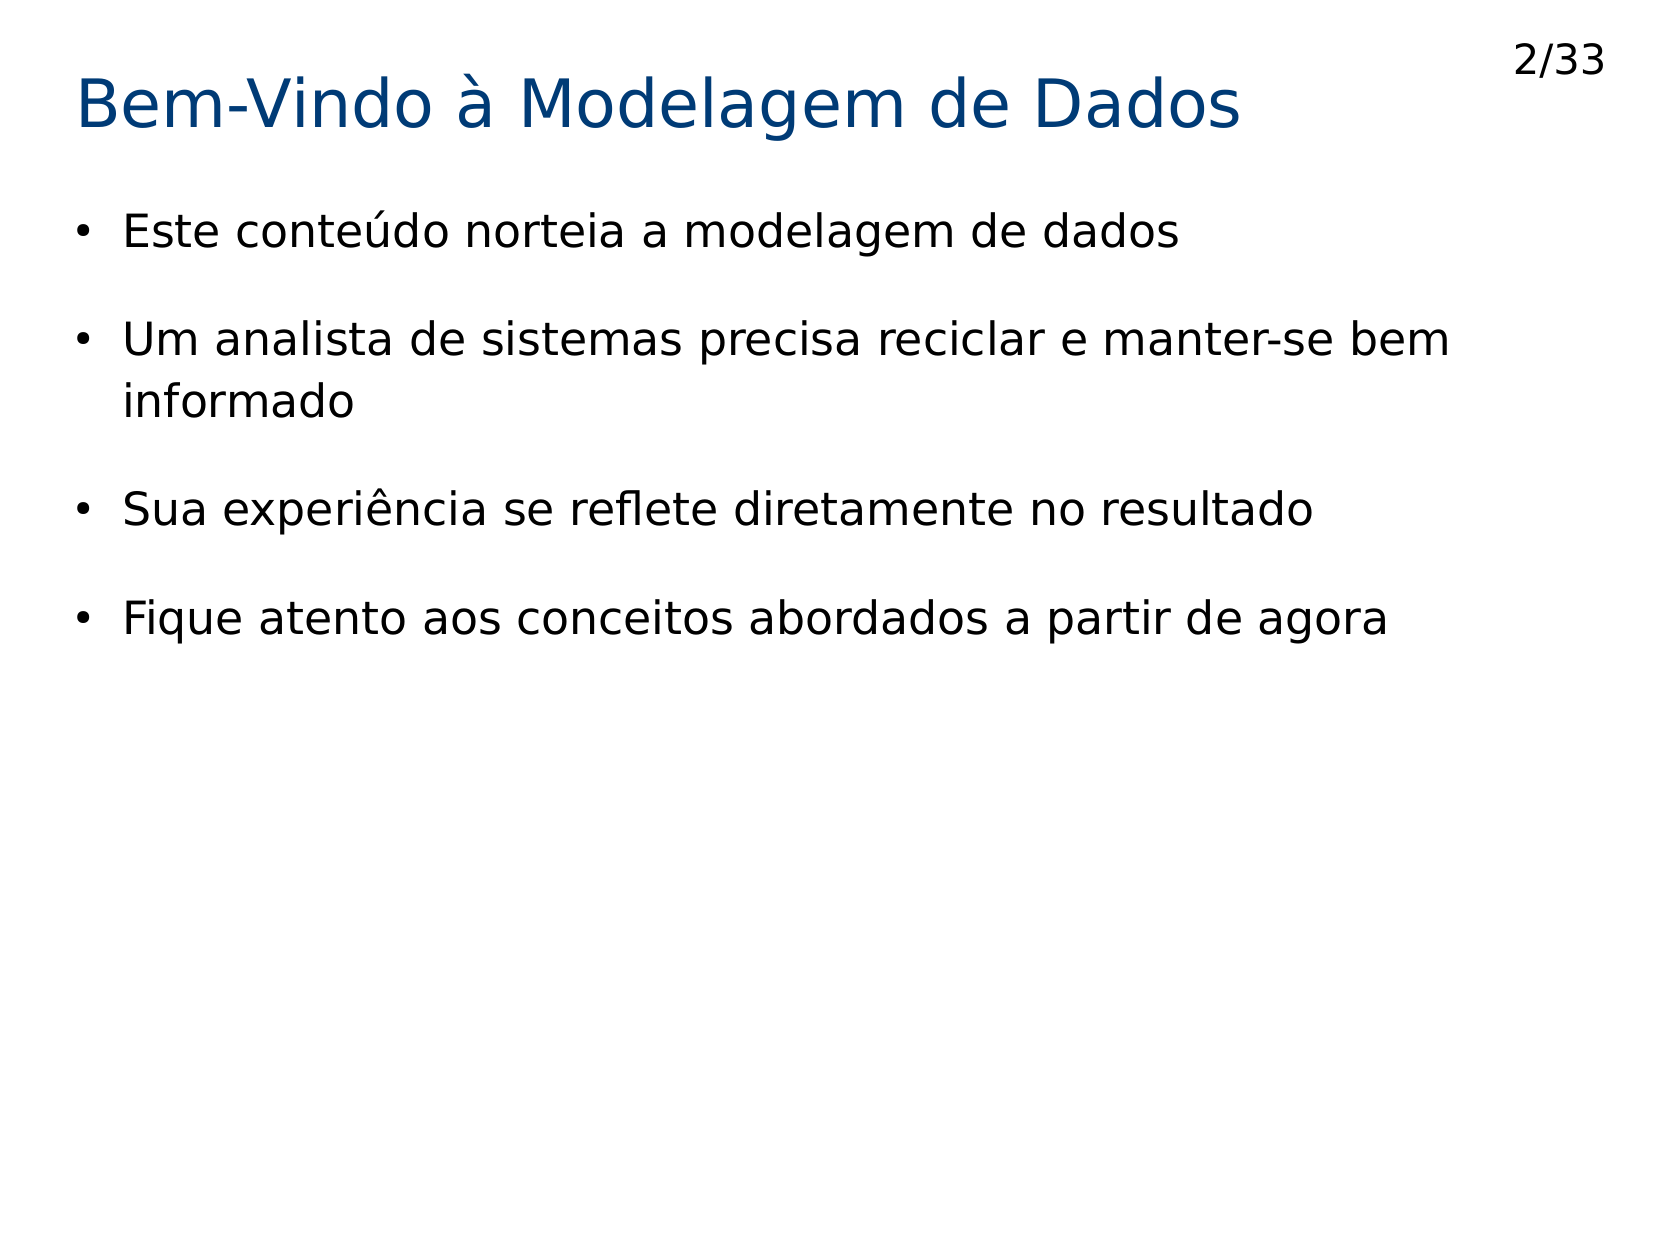

# Bem-Vindo à Modelagem de Dados
2
Este conteúdo norteia a modelagem de dados
Um analista de sistemas precisa reciclar e manter-se bem informado
Sua experiência se reflete diretamente no resultado
Fique atento aos conceitos abordados a partir de agora